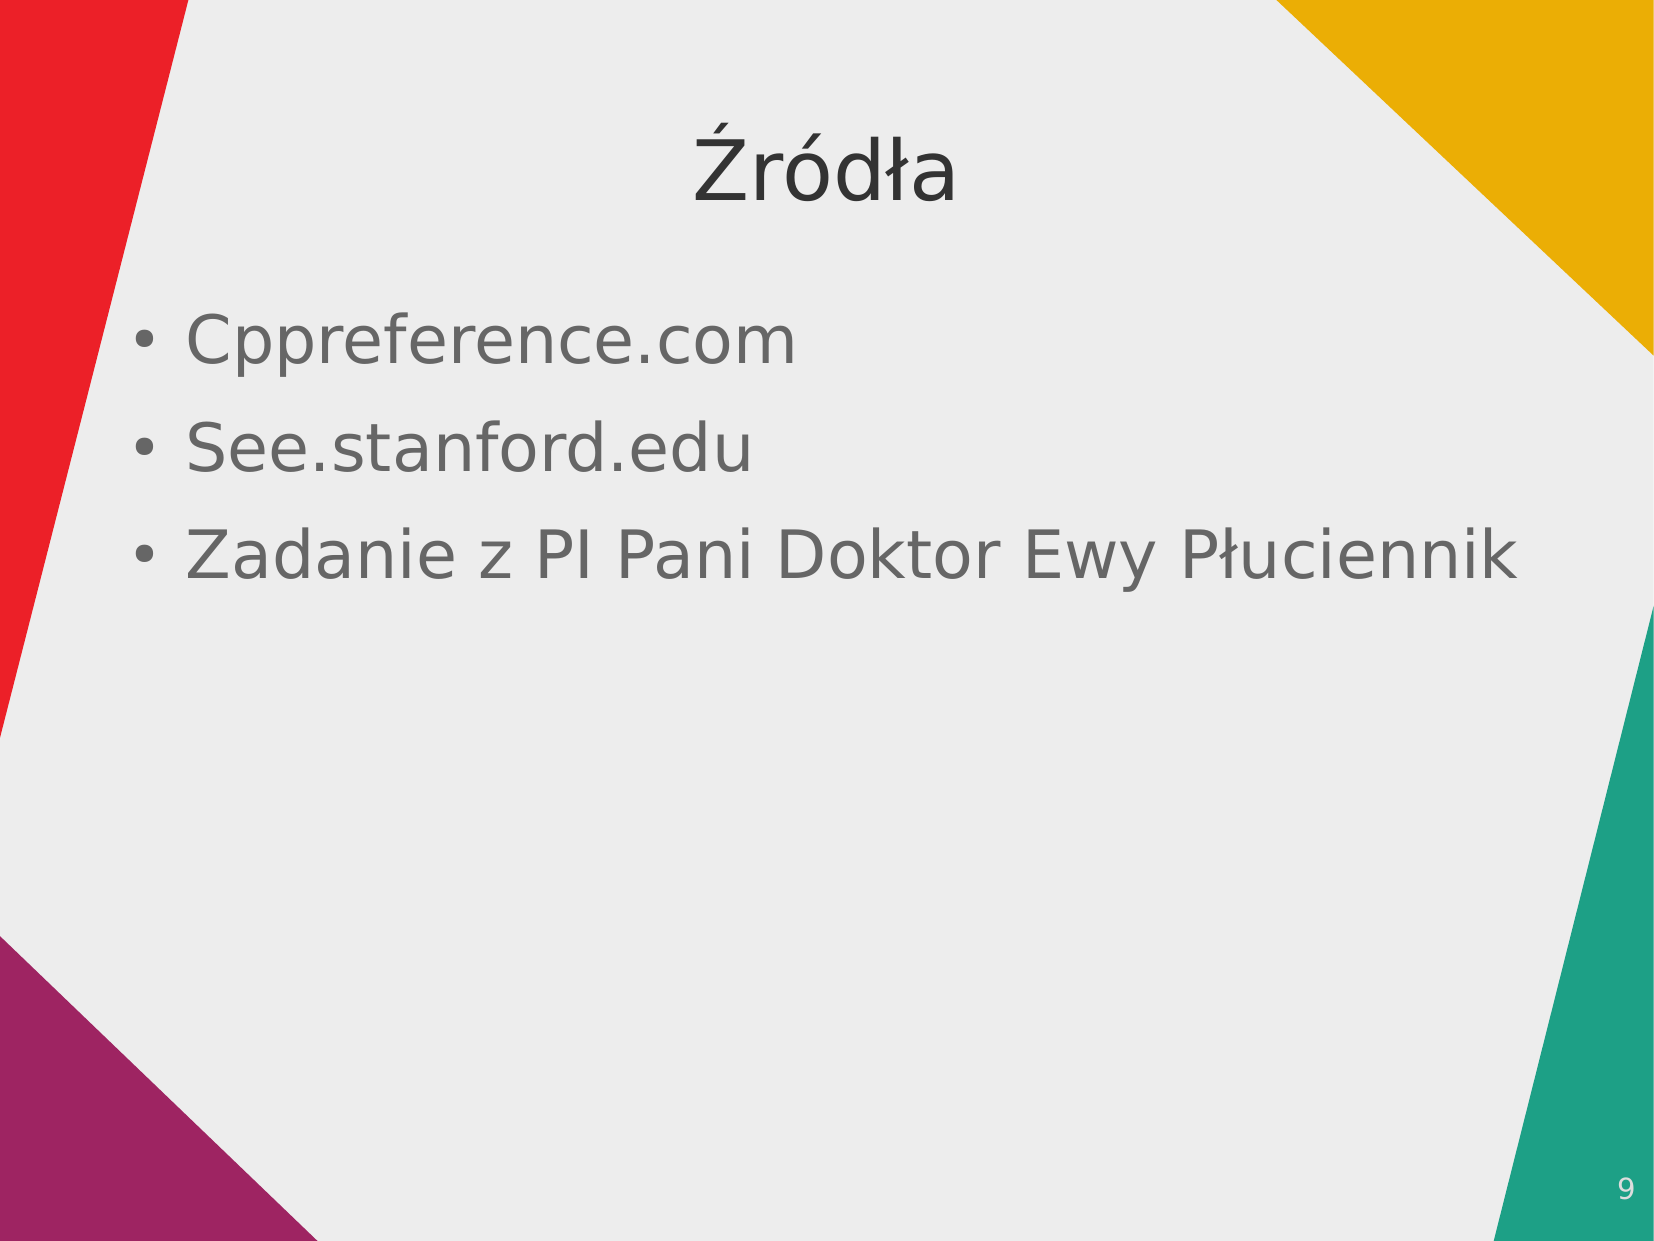

# Źródła
Cppreference.com
See.stanford.edu
Zadanie z PI Pani Doktor Ewy Płuciennik
9